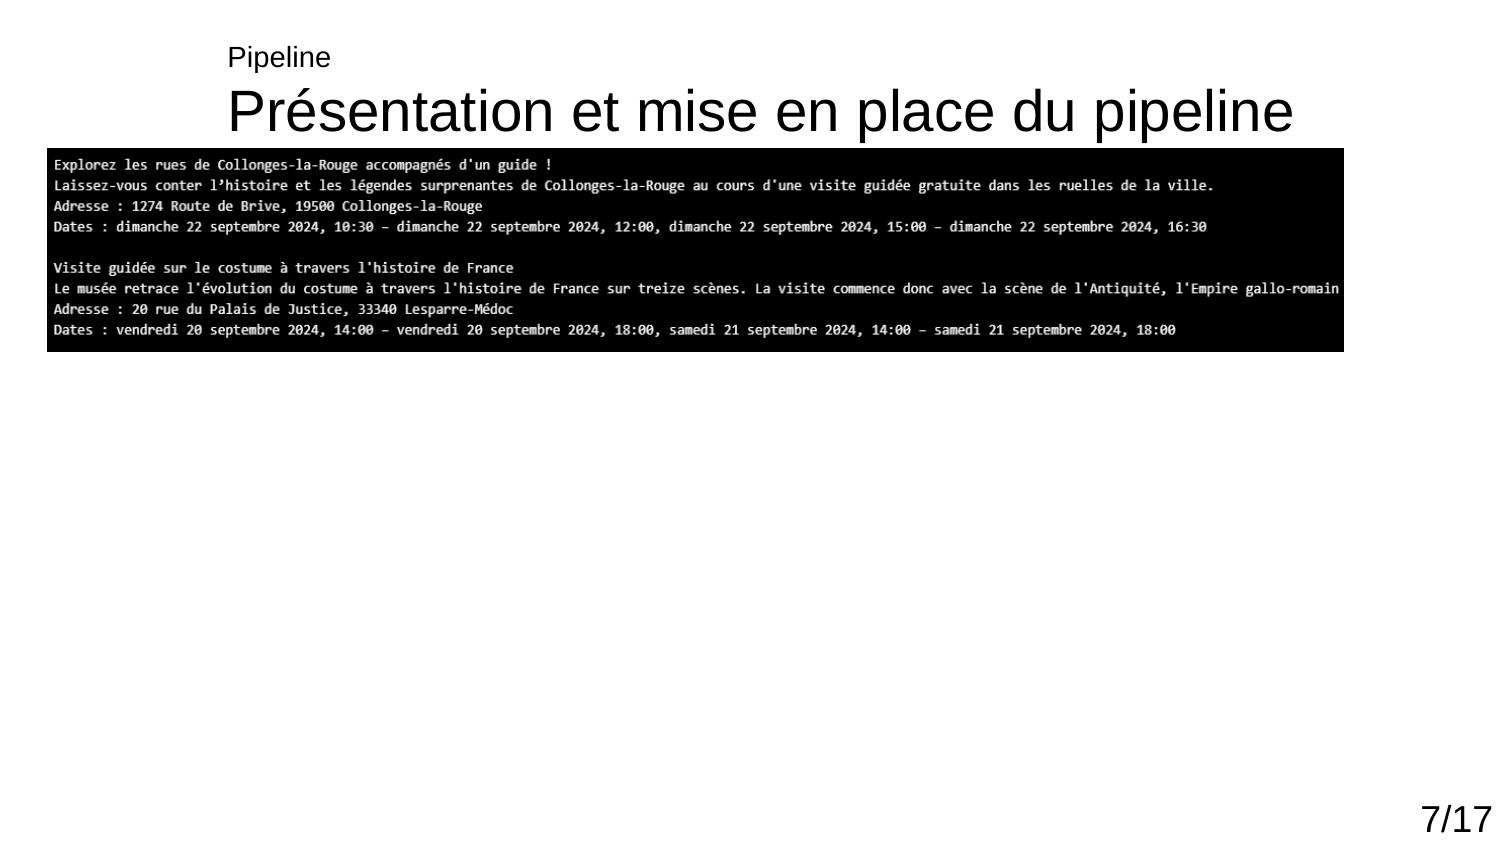

# Pipeline Présentation et mise en place du pipeline
7/17